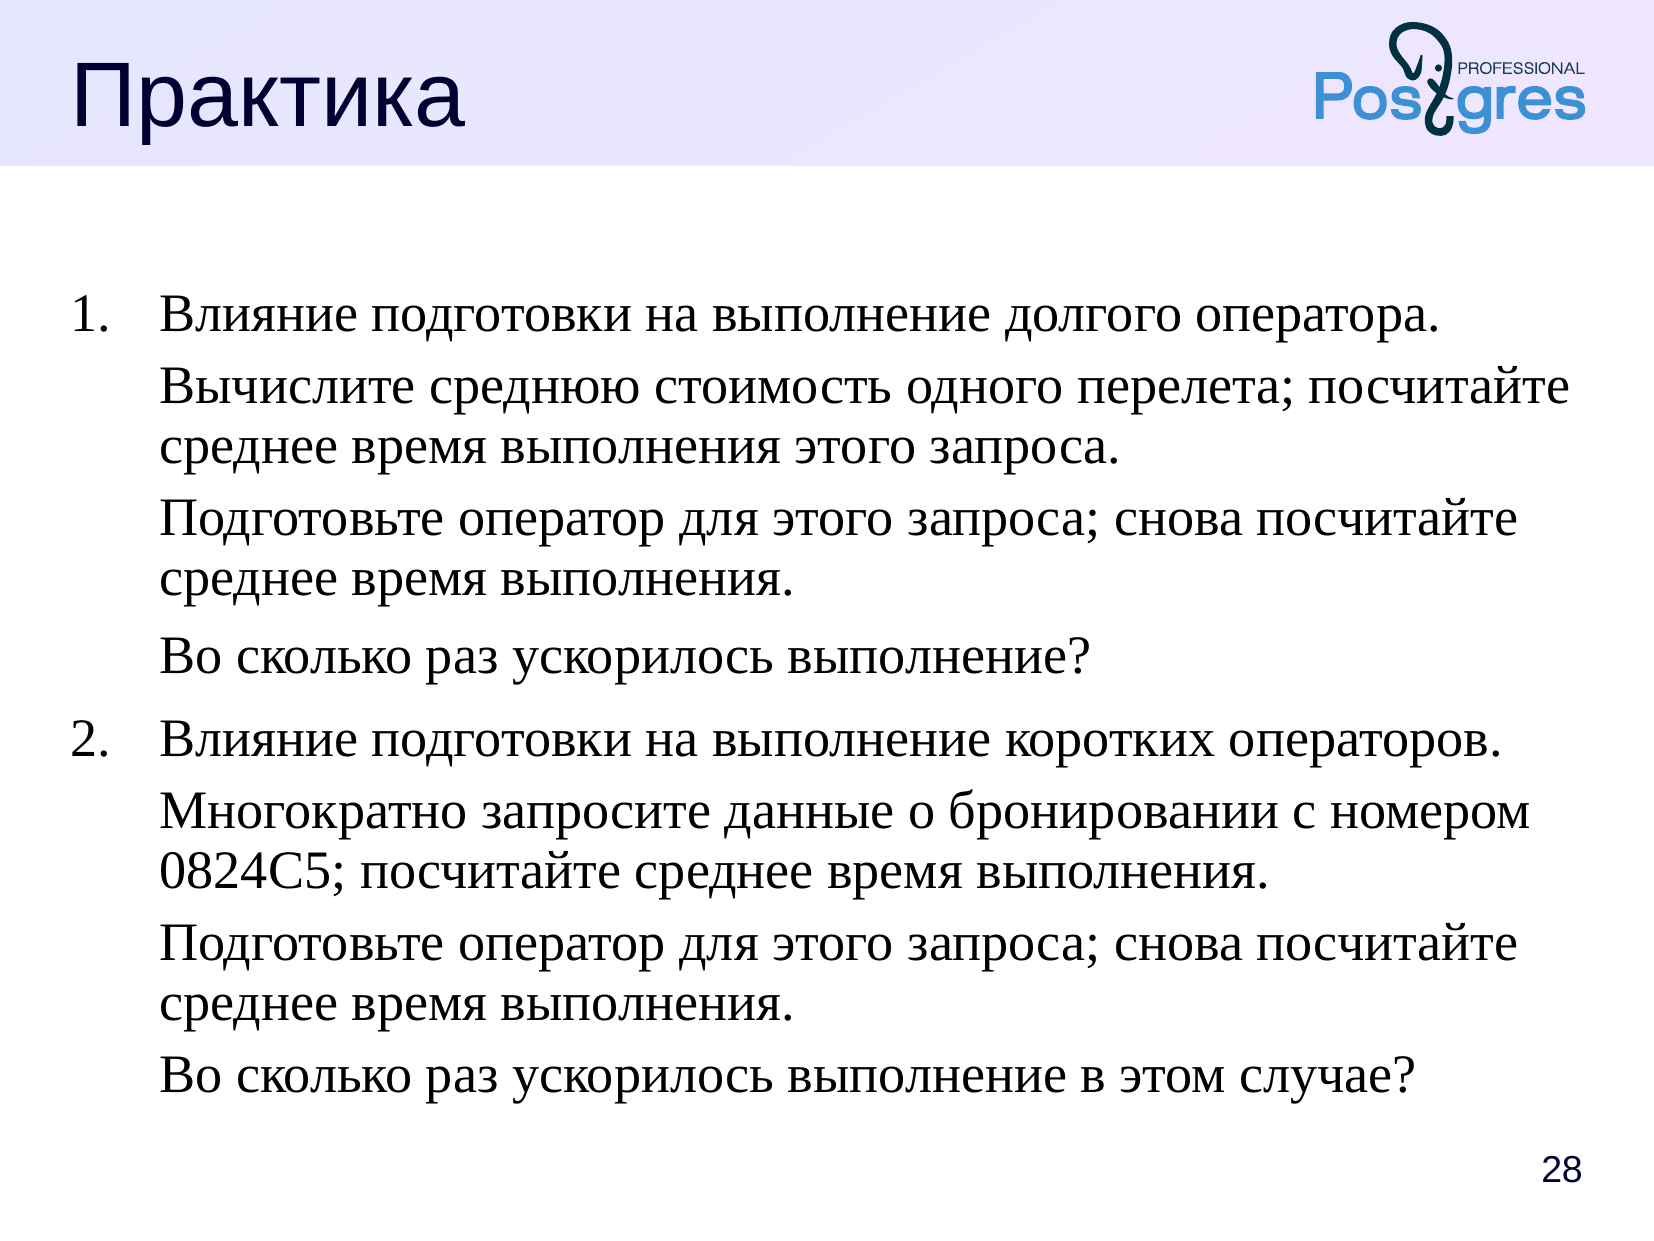

# Практика
Влияние подготовки на выполнение долгого оператора.
Вычислите среднюю стоимость одного перелета; посчитайте среднее время выполнения этого запроса.
Подготовьте оператор для этого запроса; снова посчитайте среднее время выполнения.
Во сколько раз ускорилось выполнение?
Влияние подготовки на выполнение коротких операторов.
Многократно запросите данные о бронировании с номером 0824C5; посчитайте среднее время выполнения.
Подготовьте оператор для этого запроса; снова посчитайте среднее время выполнения.
Во сколько раз ускорилось выполнение в этом случае?